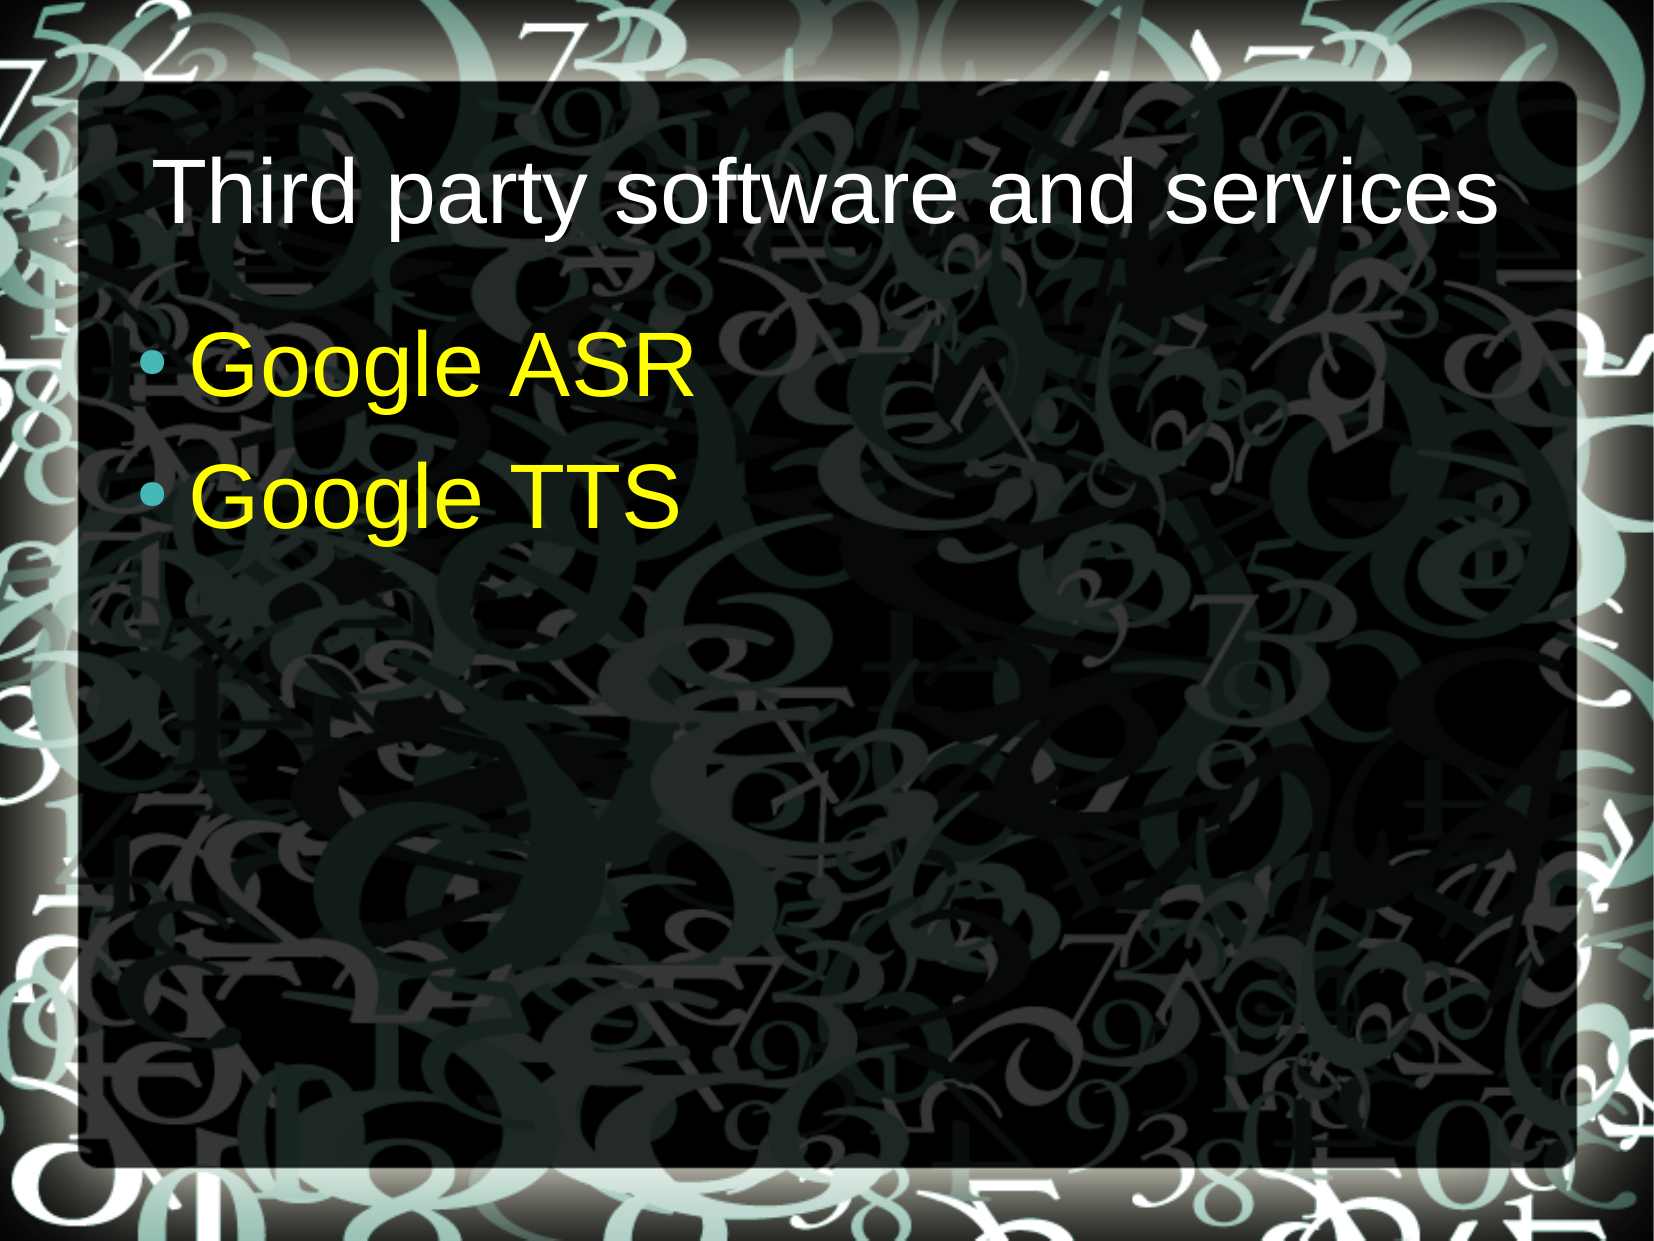

# Third party software and services
Google ASR
Google TTS